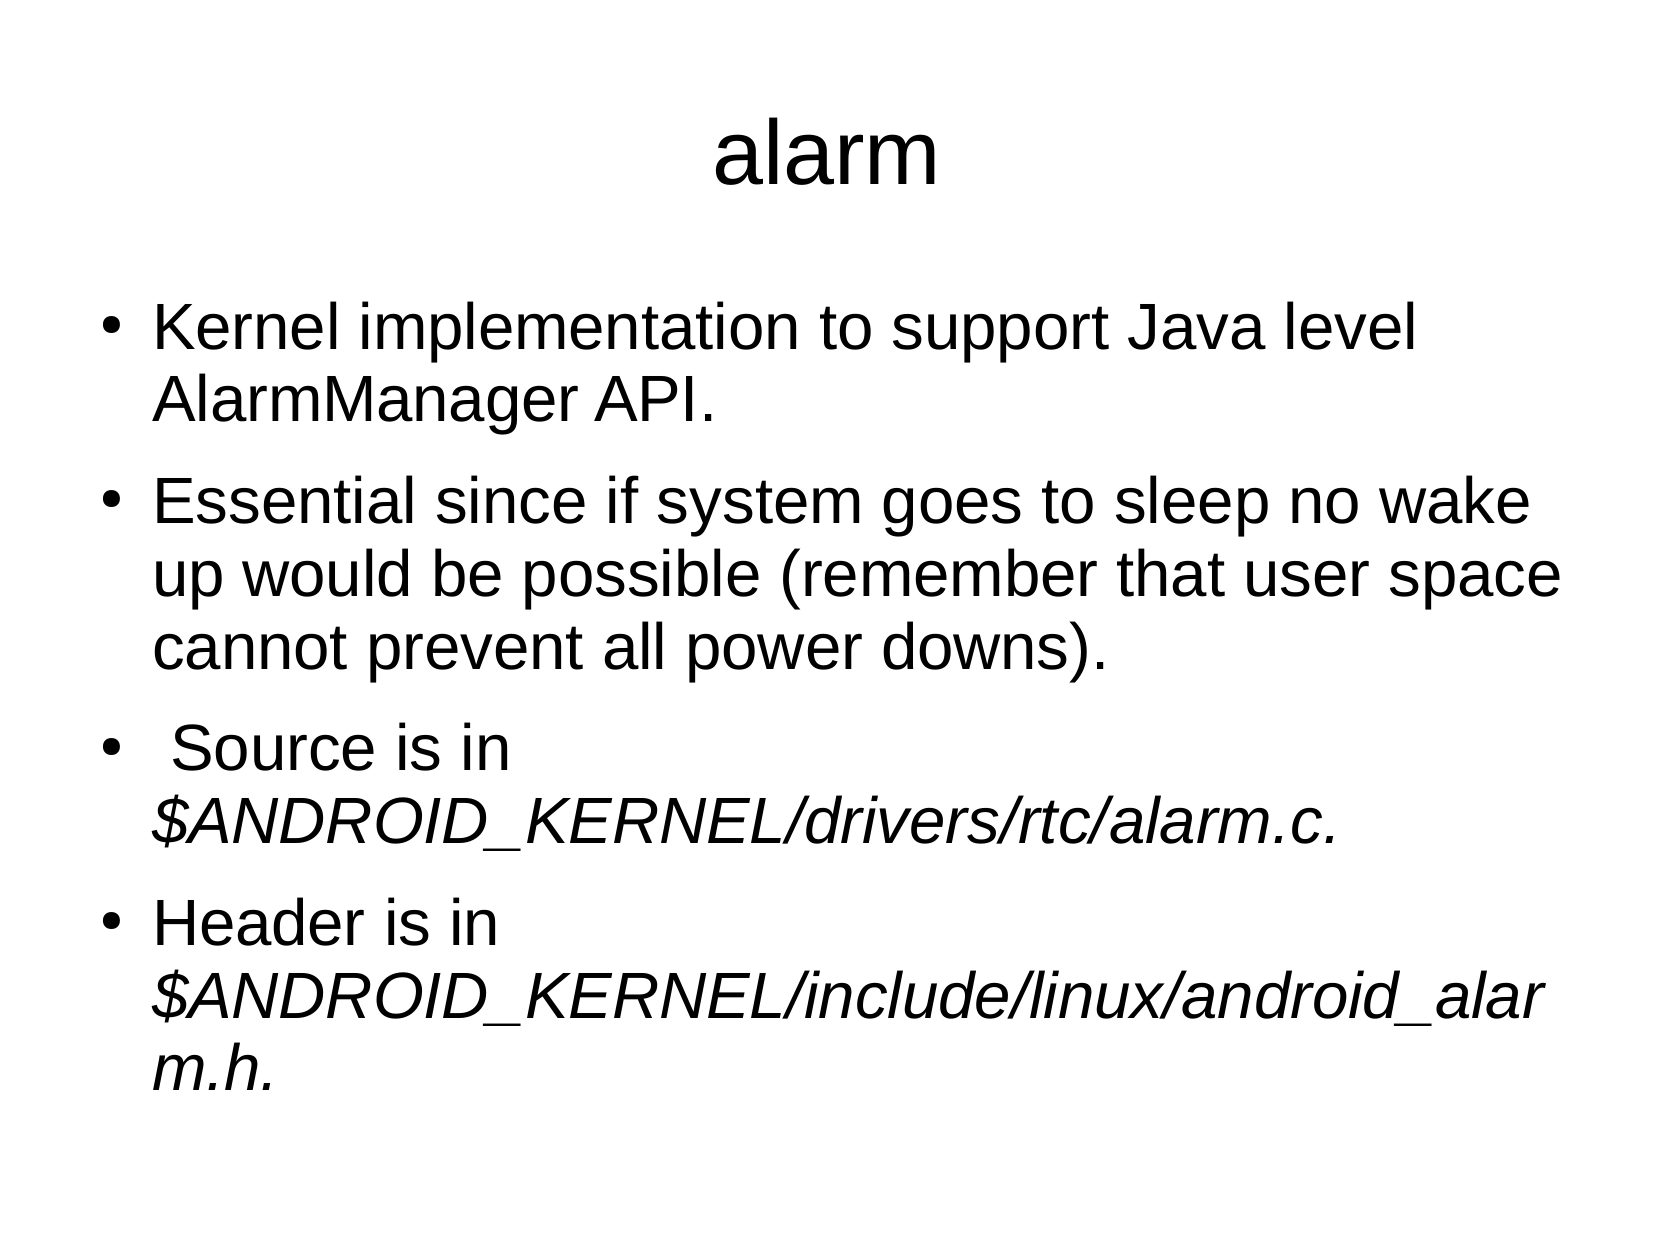

# alarm
Kernel implementation to support Java level AlarmManager API.
Essential since if system goes to sleep no wake up would be possible (remember that user space cannot prevent all power downs).
 Source is in $ANDROID_KERNEL/drivers/rtc/alarm.c.
Header is in $ANDROID_KERNEL/include/linux/android_alarm.h.